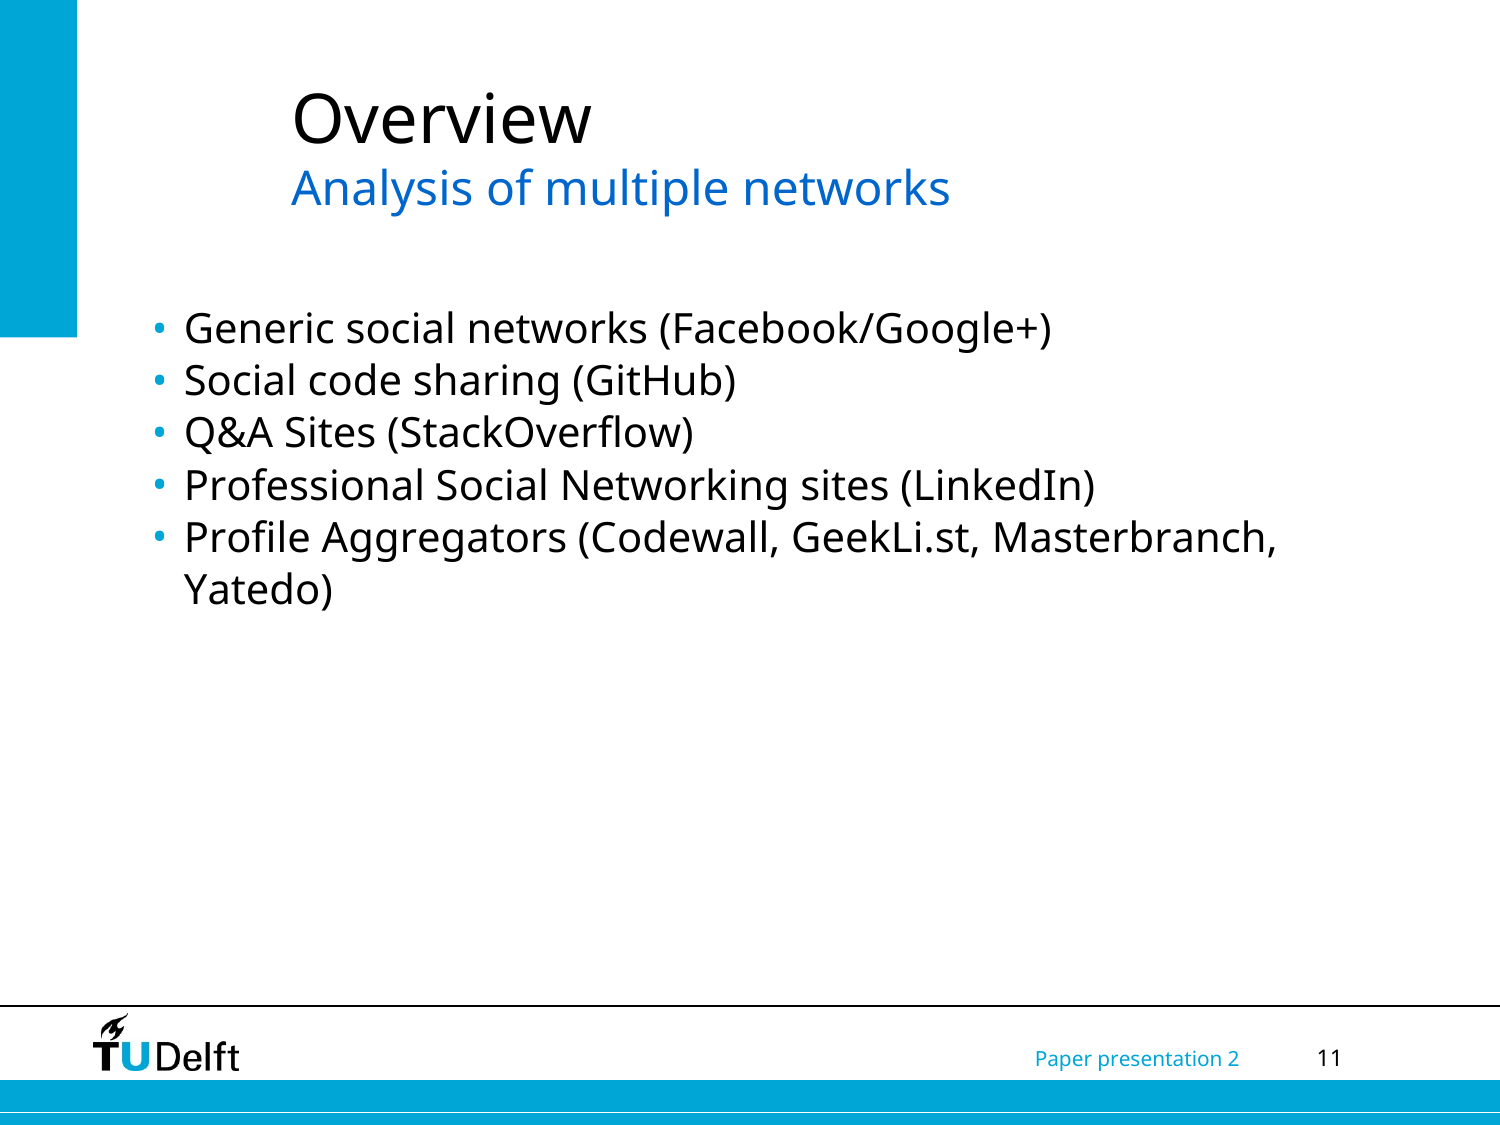

# Overview Analysis of multiple networks
Generic social networks (Facebook/Google+)
Social code sharing (GitHub)
Q&A Sites (StackOverflow)
Professional Social Networking sites (LinkedIn)
Profile Aggregators (Codewall, GeekLi.st, Masterbranch, Yatedo)